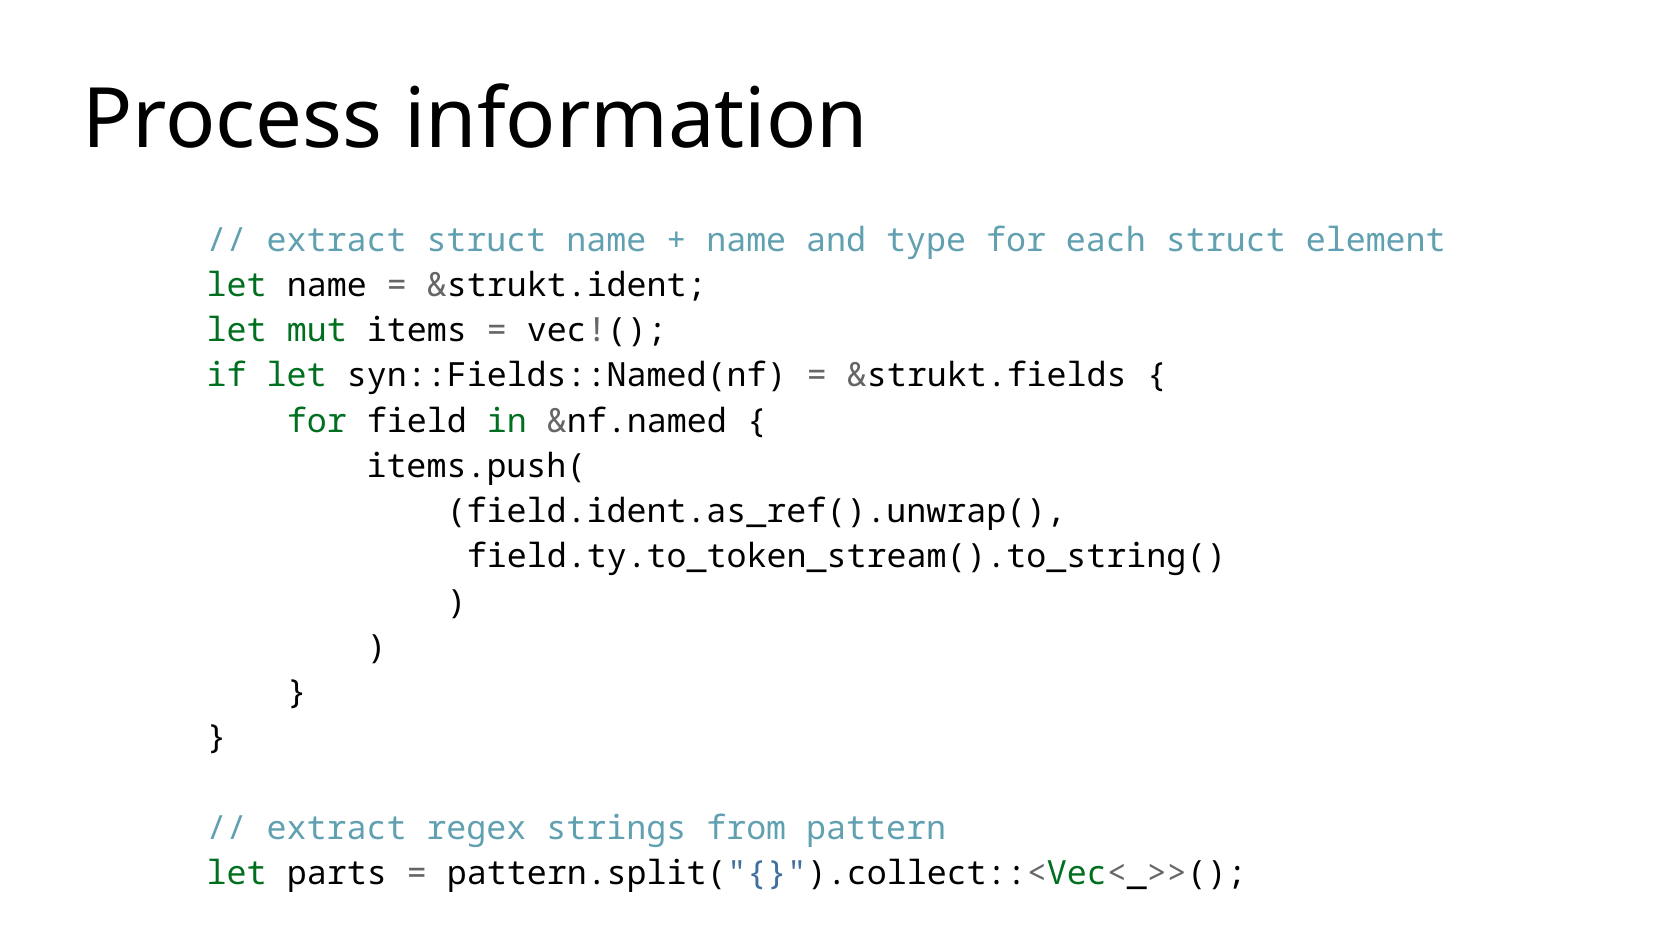

# Process information
// extract struct name + name and type for each struct element
let name = &strukt.ident;
let mut items = vec!();
if let syn::Fields::Named(nf) = &strukt.fields {
 for field in &nf.named {
 items.push(
 (field.ident.as_ref().unwrap(),
 field.ty.to_token_stream().to_string()
 )
 )
 }
}
// extract regex strings from pattern
let parts = pattern.split("{}").collect::<Vec<_>>();